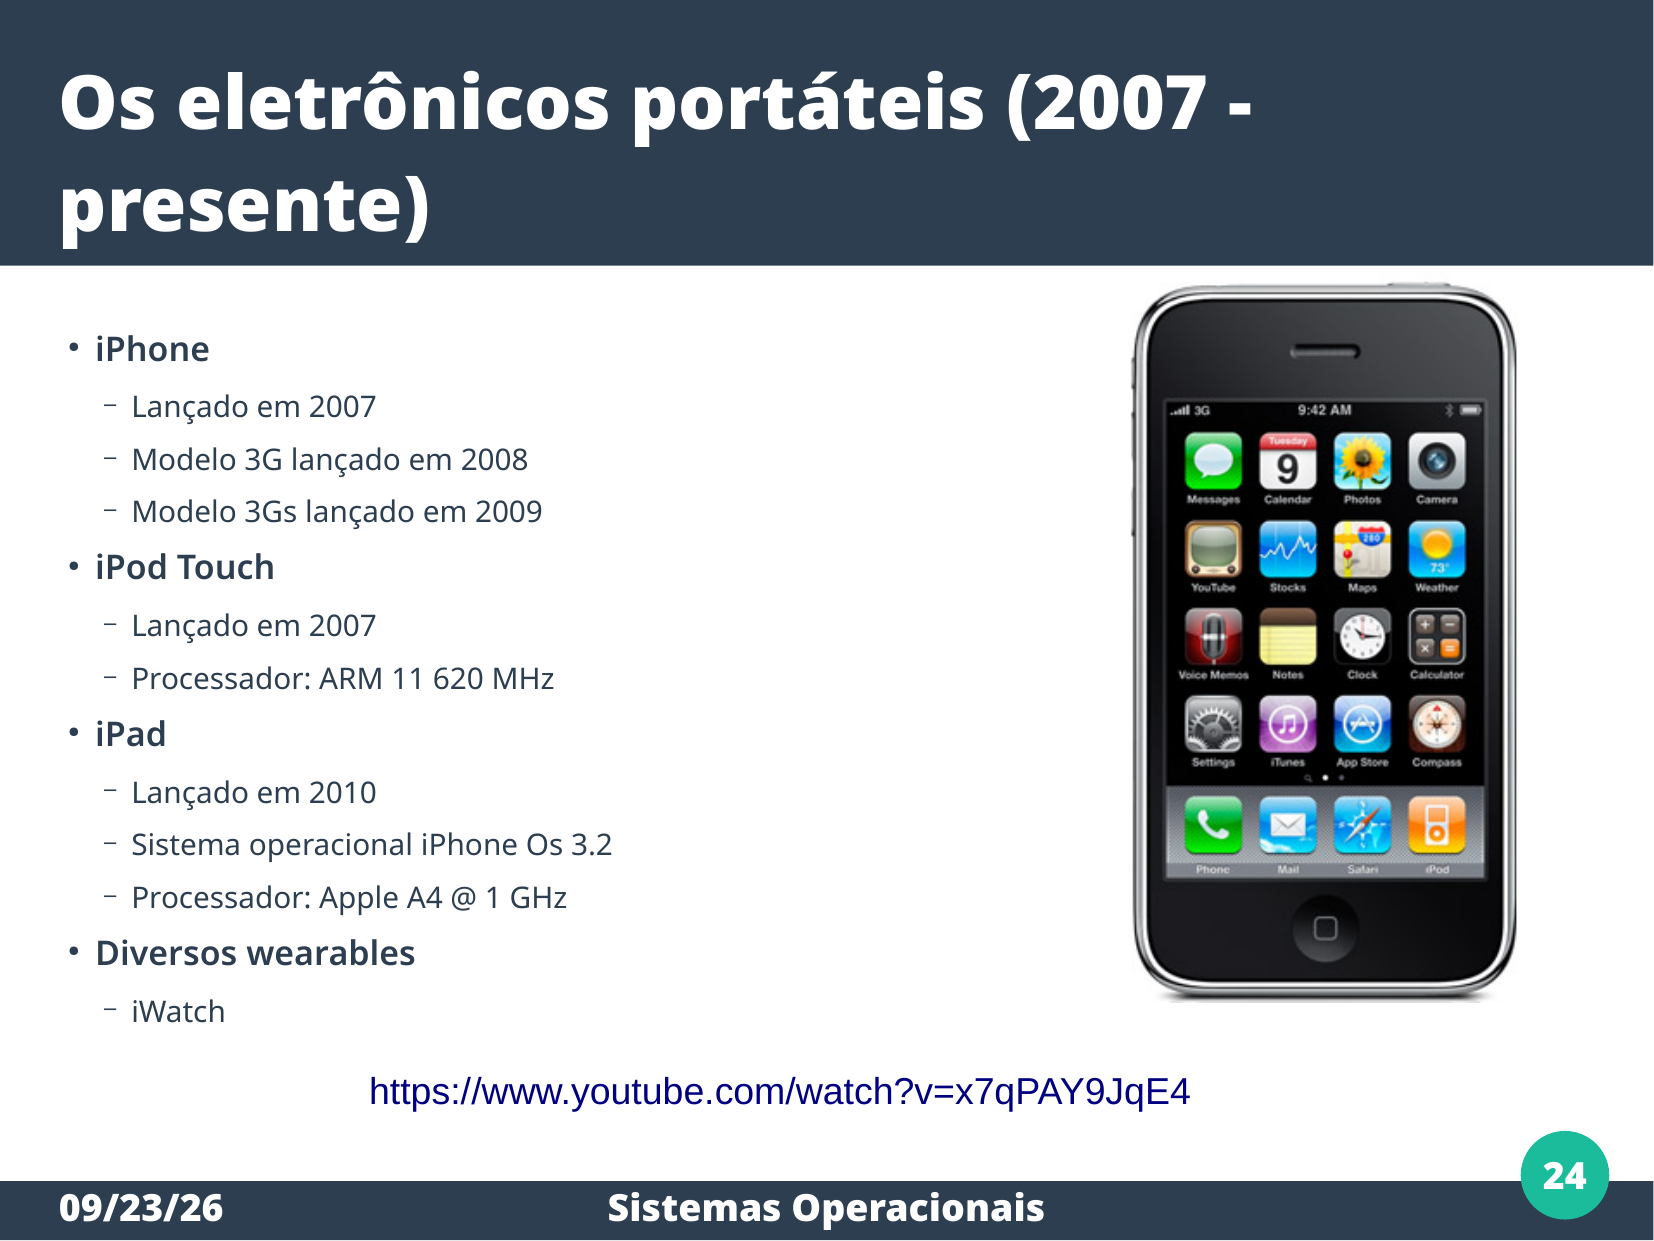

# Os eletrônicos portáteis (2007 - presente)
iPhone
Lançado em 2007
Modelo 3G lançado em 2008
Modelo 3Gs lançado em 2009
iPod Touch
Lançado em 2007
Processador: ARM 11 620 MHz
iPad
Lançado em 2010
Sistema operacional iPhone Os 3.2
Processador: Apple A4 @ 1 GHz
Diversos wearables
iWatch
https://www.youtube.com/watch?v=x7qPAY9JqE4
24
Sistemas Operacionais